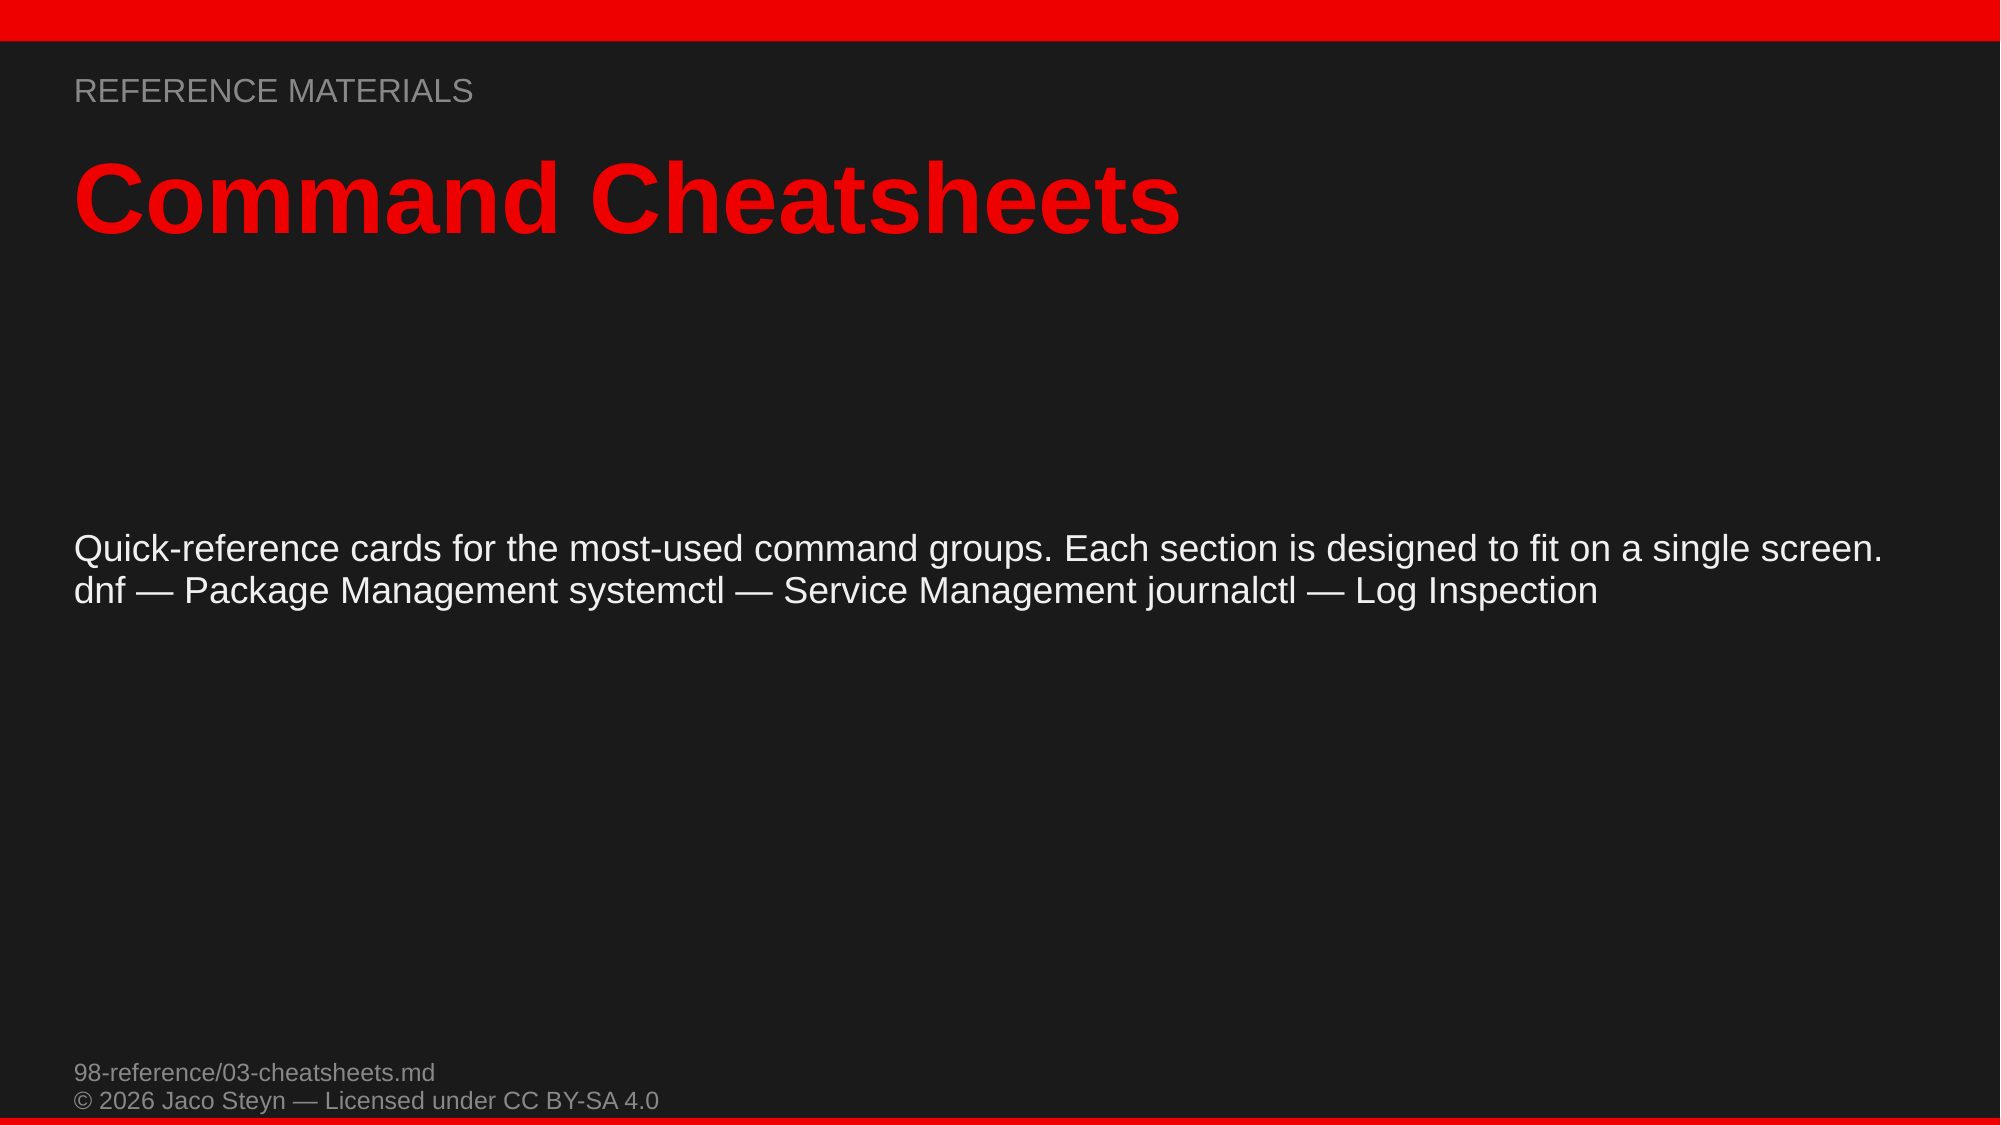

REFERENCE MATERIALS
Command Cheatsheets
Quick-reference cards for the most-used command groups. Each section is designed to fit on a single screen. dnf — Package Management systemctl — Service Management journalctl — Log Inspection
98-reference/03-cheatsheets.md
© 2026 Jaco Steyn — Licensed under CC BY-SA 4.0